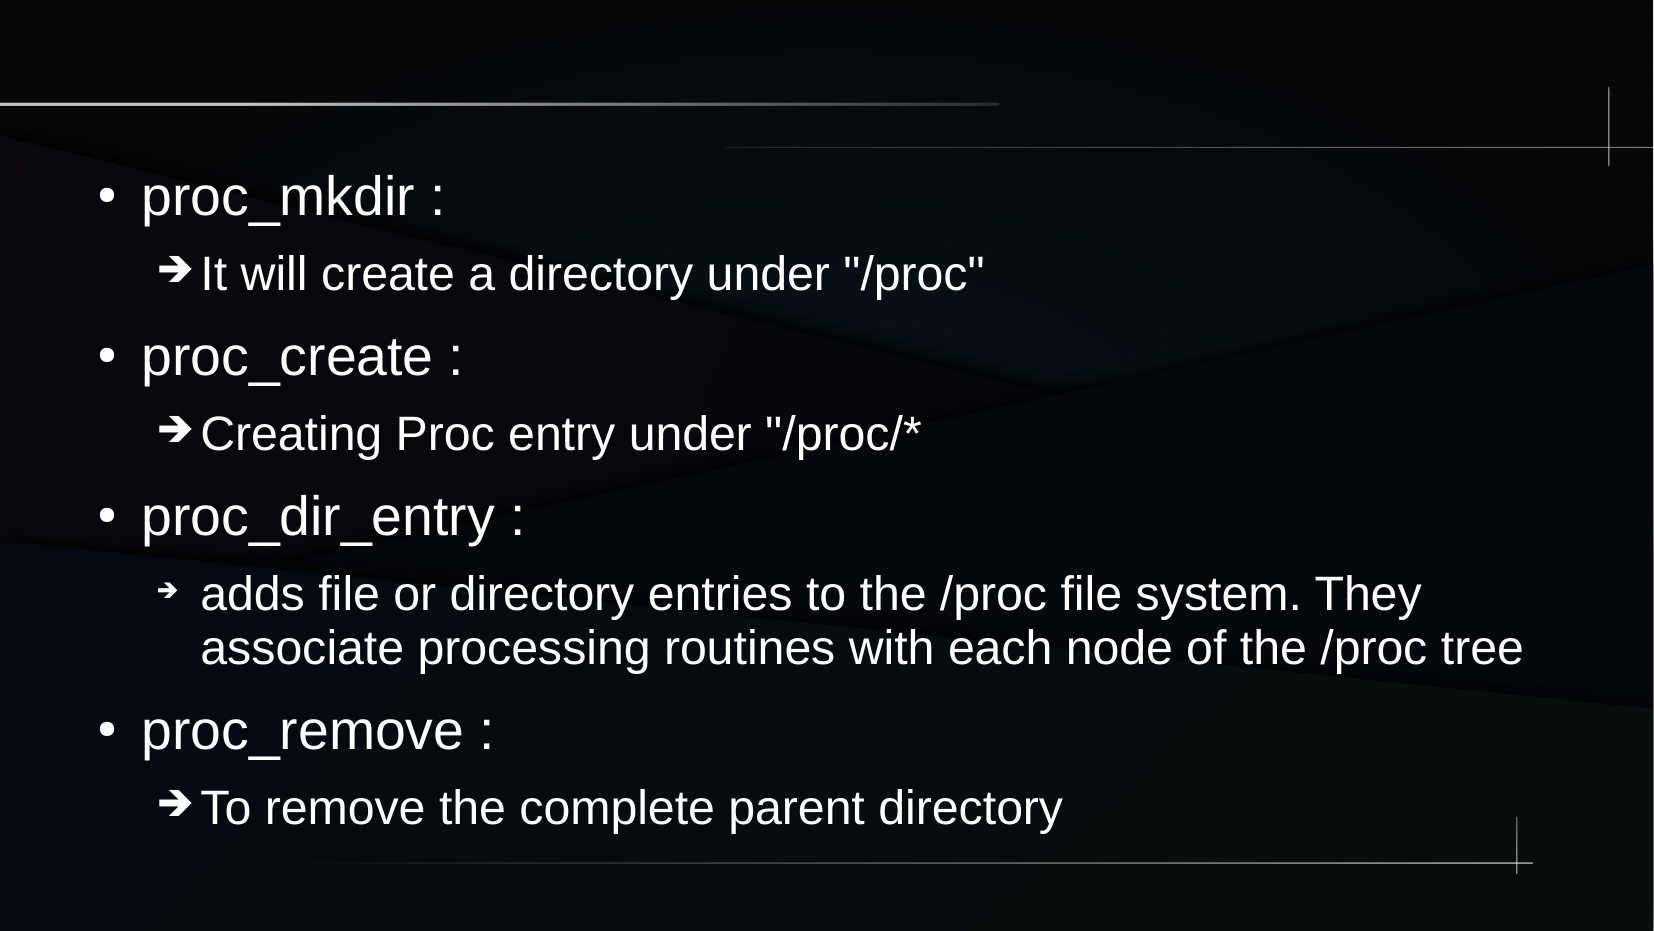

#
proc_mkdir :
It will create a directory under "/proc"
proc_create :
Creating Proc entry under "/proc/*
proc_dir_entry :
adds file or directory entries to the /proc file system. They associate processing routines with each node of the /proc tree
proc_remove :
To remove the complete parent directory